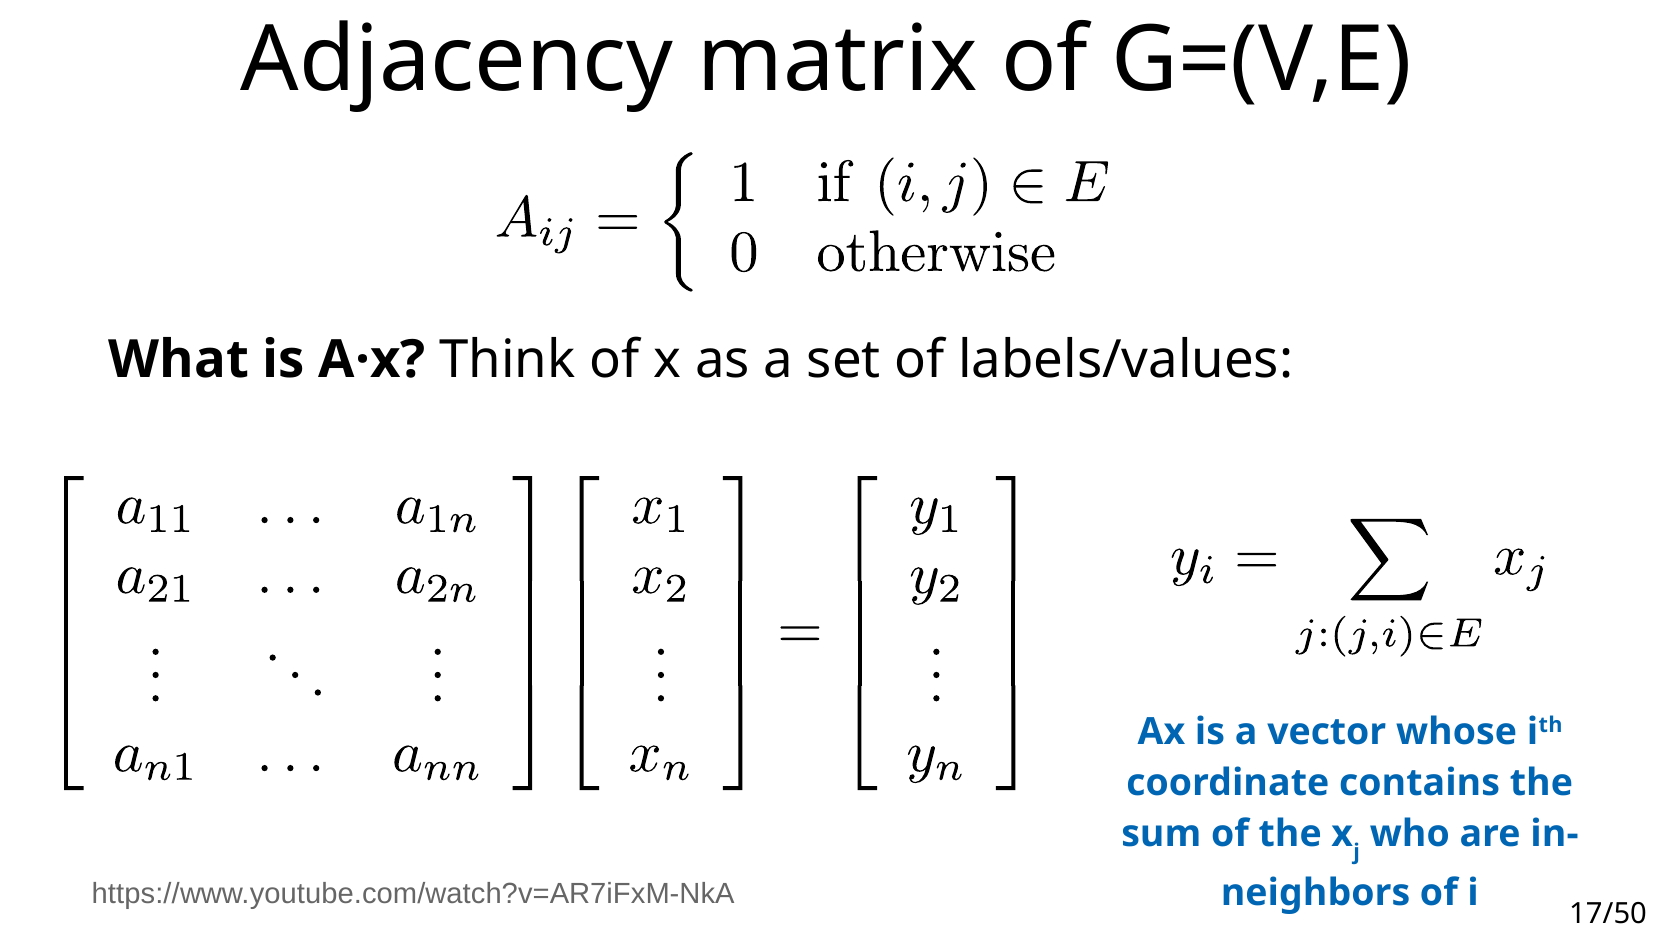

# Adjacency matrix of G=(V,E)
What is A·x? Think of x as a set of labels/values:
Ax is a vector whose ith coordinate contains the sum of the xj who are in-neighbors of i
https://www.youtube.com/watch?v=AR7iFxM-NkA
17